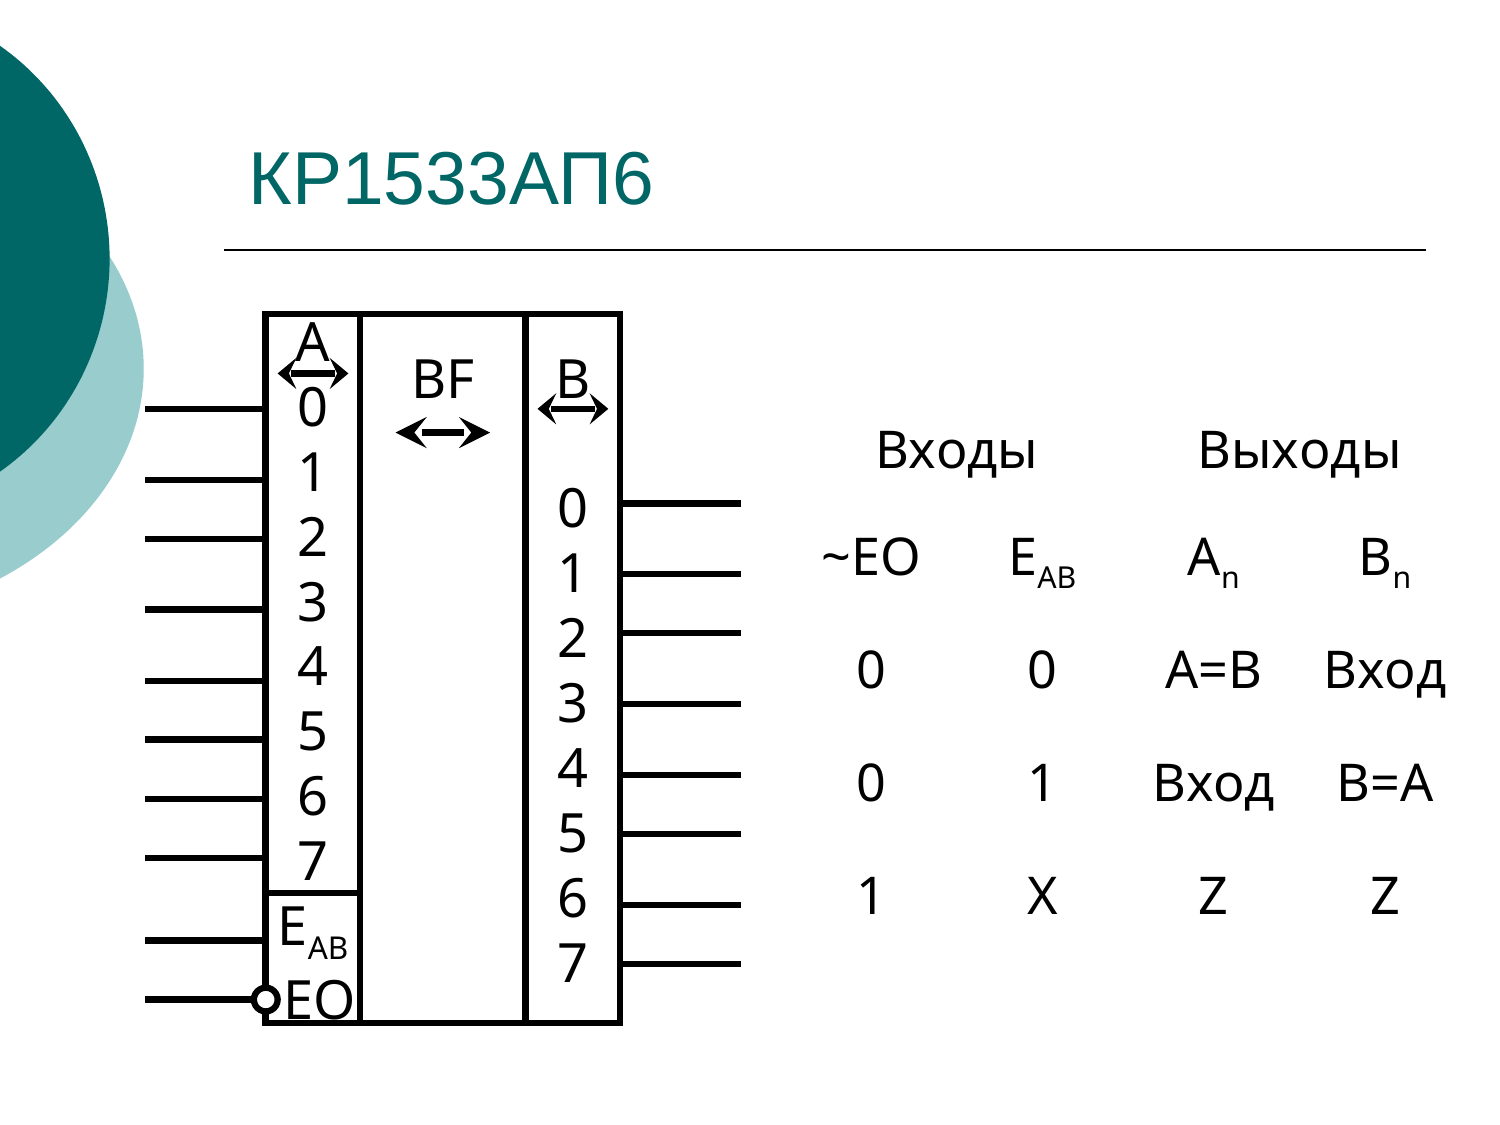

# КР1533АП6
A
0
1
2
3
4
5
6
7
EAB
 EO
BF
B
0
1
2
3
4
5
6
7
| Входы | | Выходы | |
| --- | --- | --- | --- |
| ~EO | EAB | An | Bn |
| 0 | 0 | A=B | Вход |
| 0 | 1 | Вход | B=A |
| 1 | X | Z | Z |